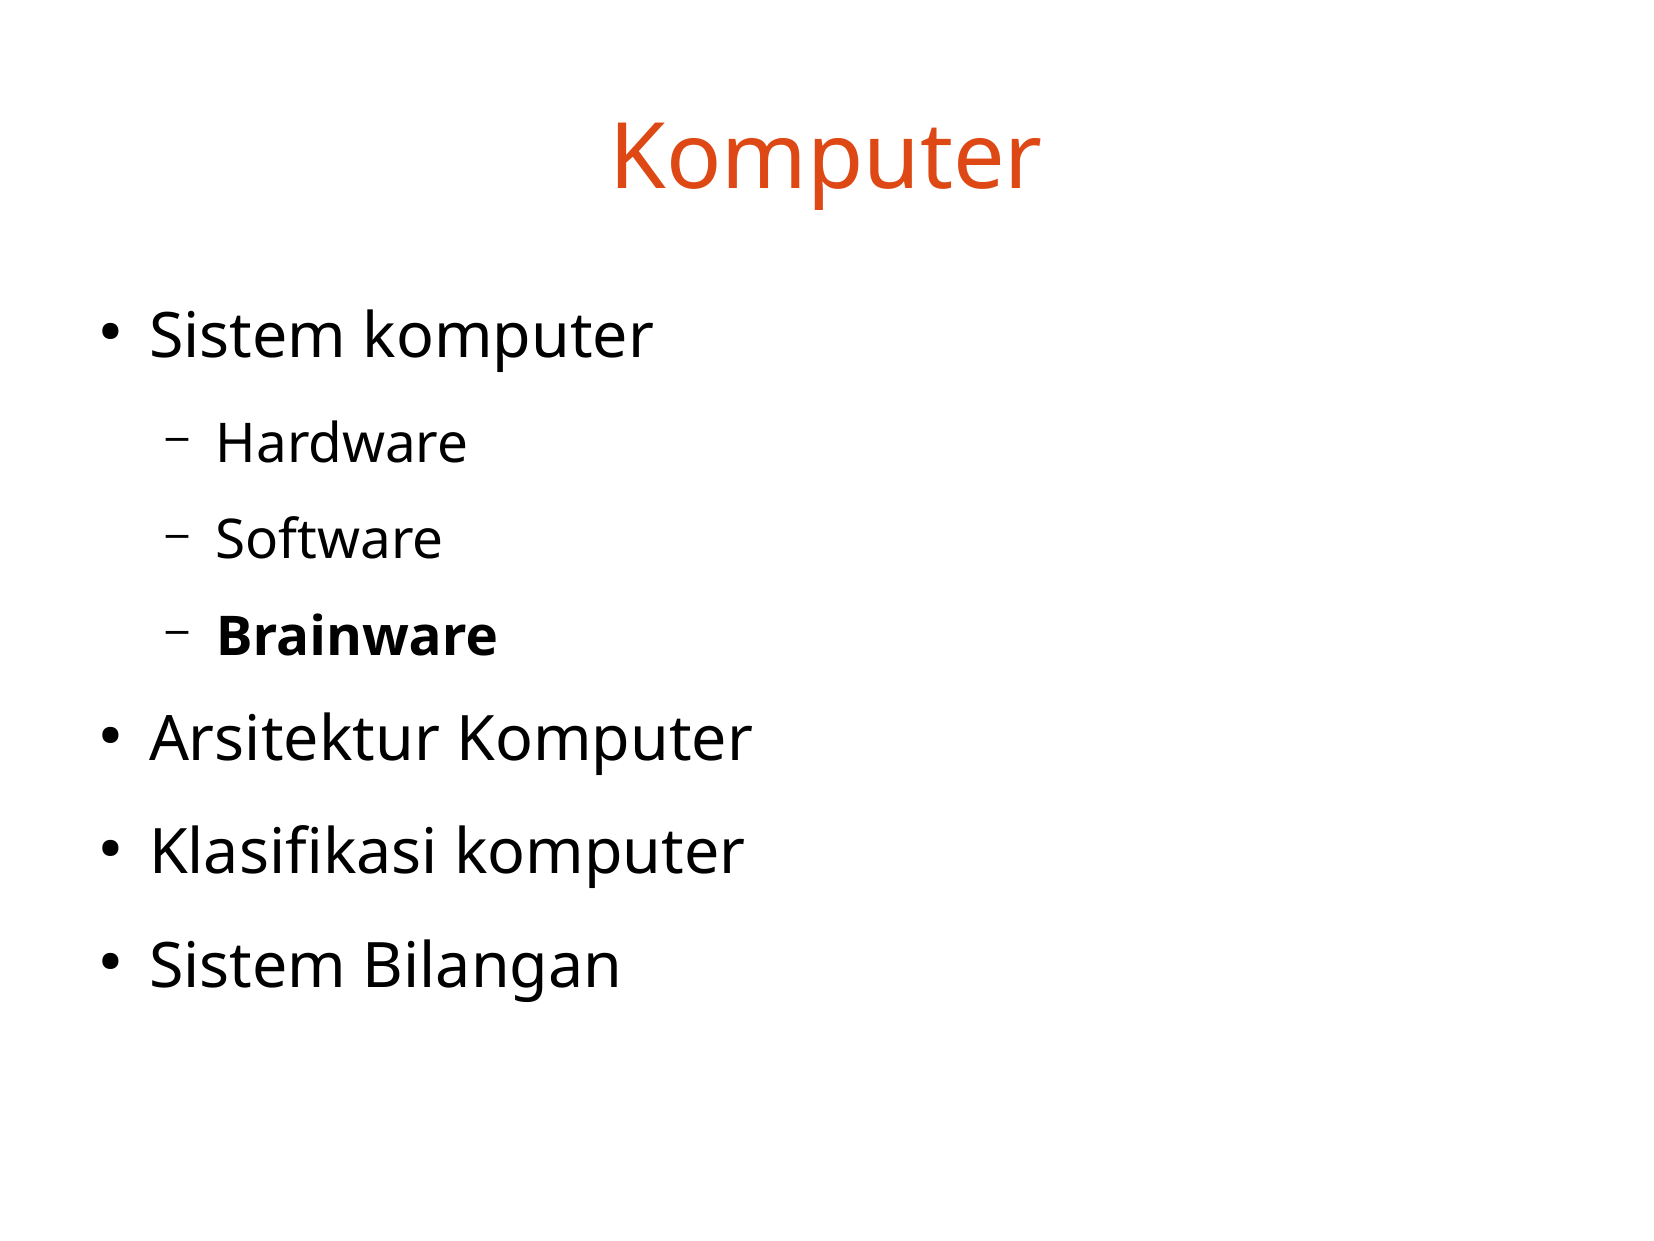

# Komputer
Sistem komputer
Hardware
Software
Brainware
Arsitektur Komputer
Klasifikasi komputer
Sistem Bilangan